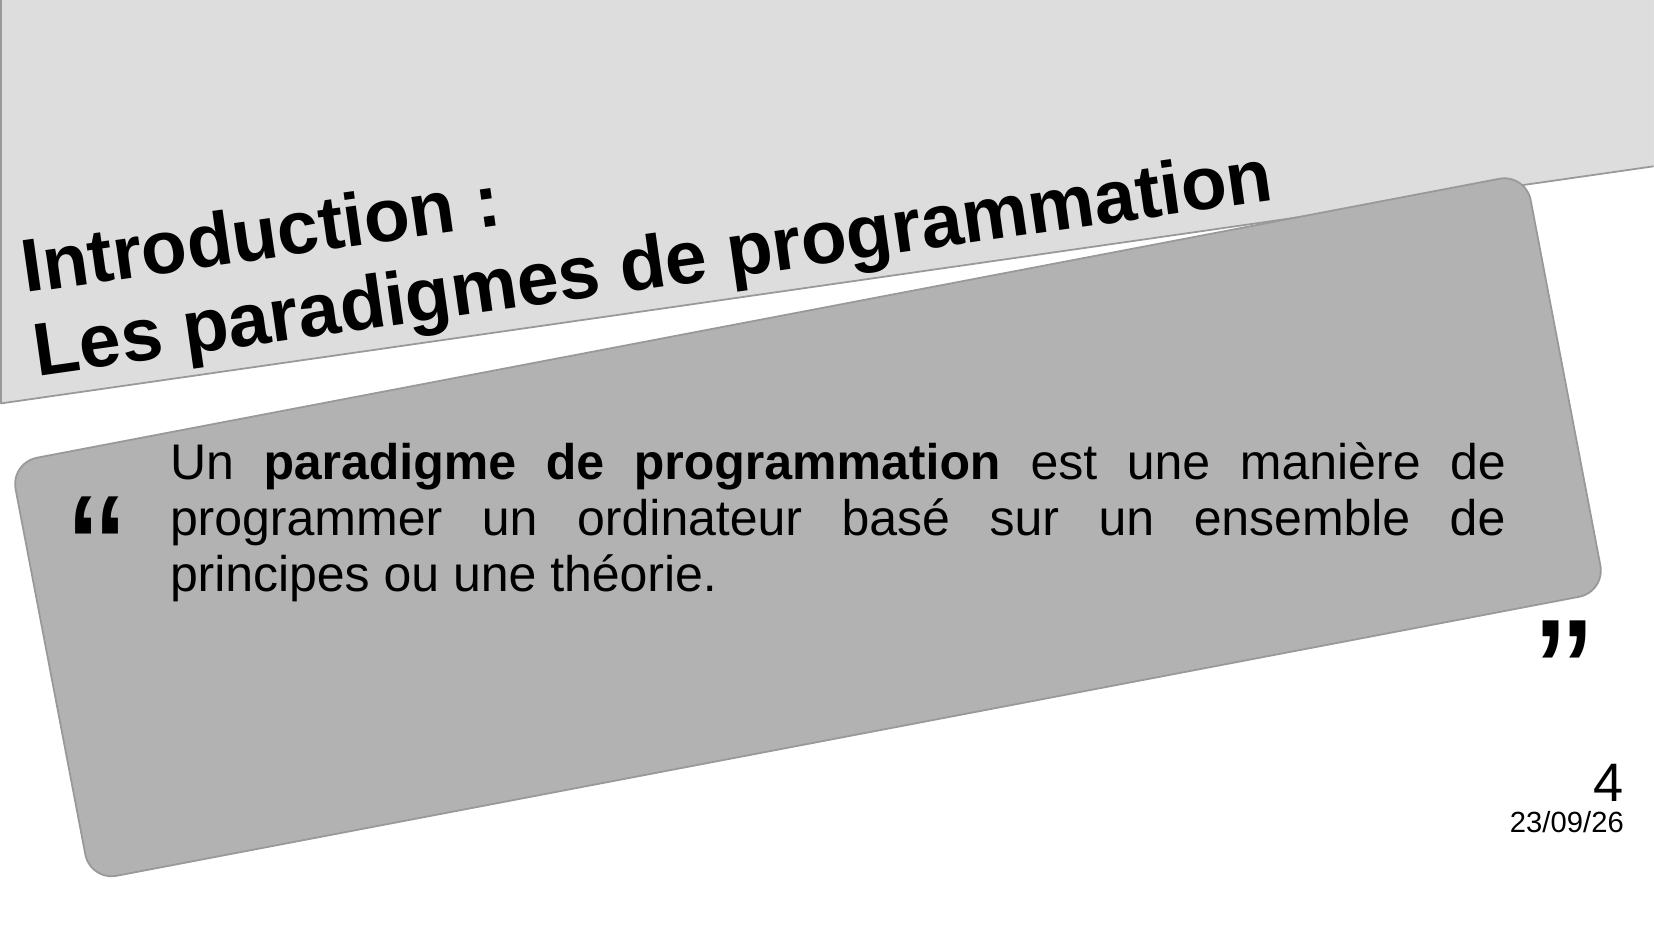

# Introduction : Les paradigmes de programmation
Un paradigme de programmation est une manière de programmer un ordinateur basé sur un ensemble de principes ou une théorie.
4